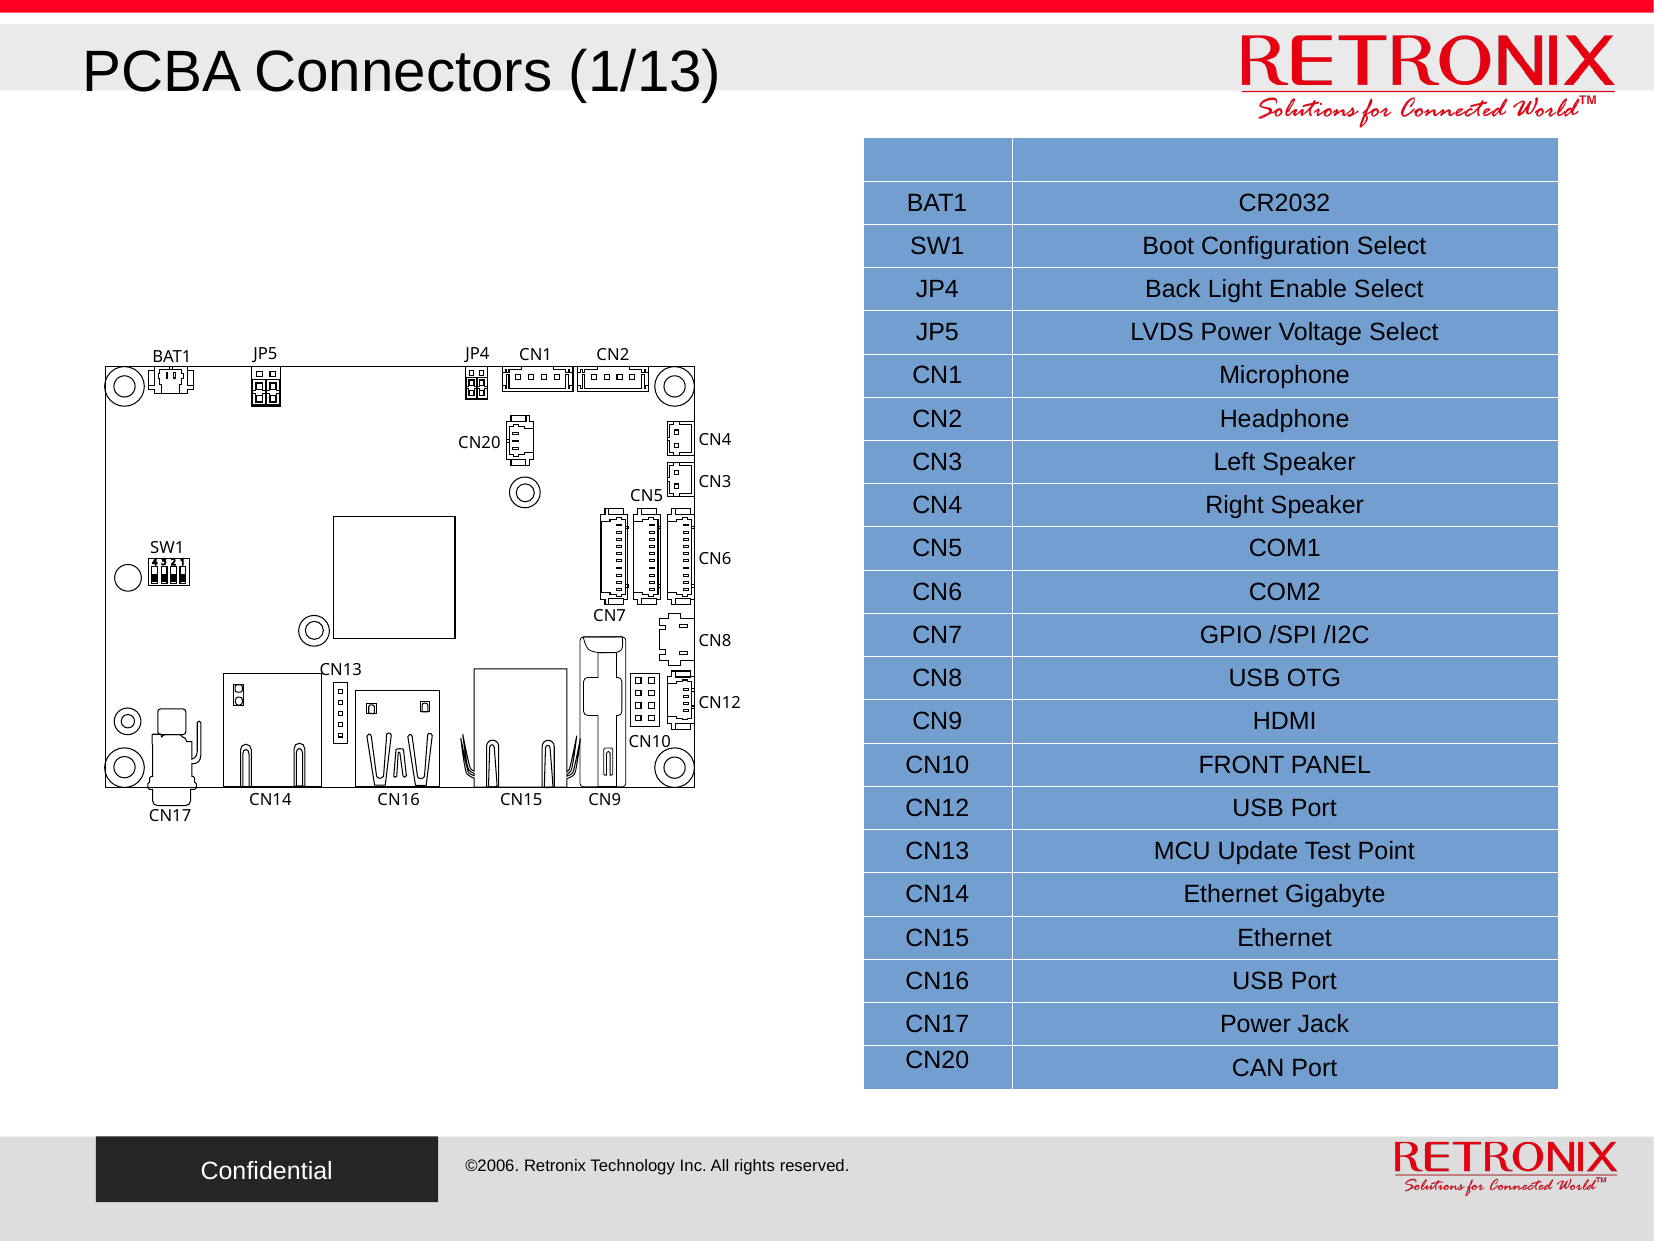

# PCBA Connectors (1/13)
| | |
| --- | --- |
| BAT1 | CR2032 |
| SW1 | Boot Configuration Select |
| JP4 | Back Light Enable Select |
| JP5 | LVDS Power Voltage Select |
| CN1 | Microphone |
| CN2 | Headphone |
| CN3 | Left Speaker |
| CN4 | Right Speaker |
| CN5 | COM1 |
| CN6 | COM2 |
| CN7 | GPIO /SPI /I2C |
| CN8 | USB OTG |
| CN9 | HDMI |
| CN10 | FRONT PANEL |
| CN12 | USB Port |
| CN13 | MCU Update Test Point |
| CN14 | Ethernet Gigabyte |
| CN15 | Ethernet |
| CN16 | USB Port |
| CN17 | Power Jack |
| CN20 | CAN Port |